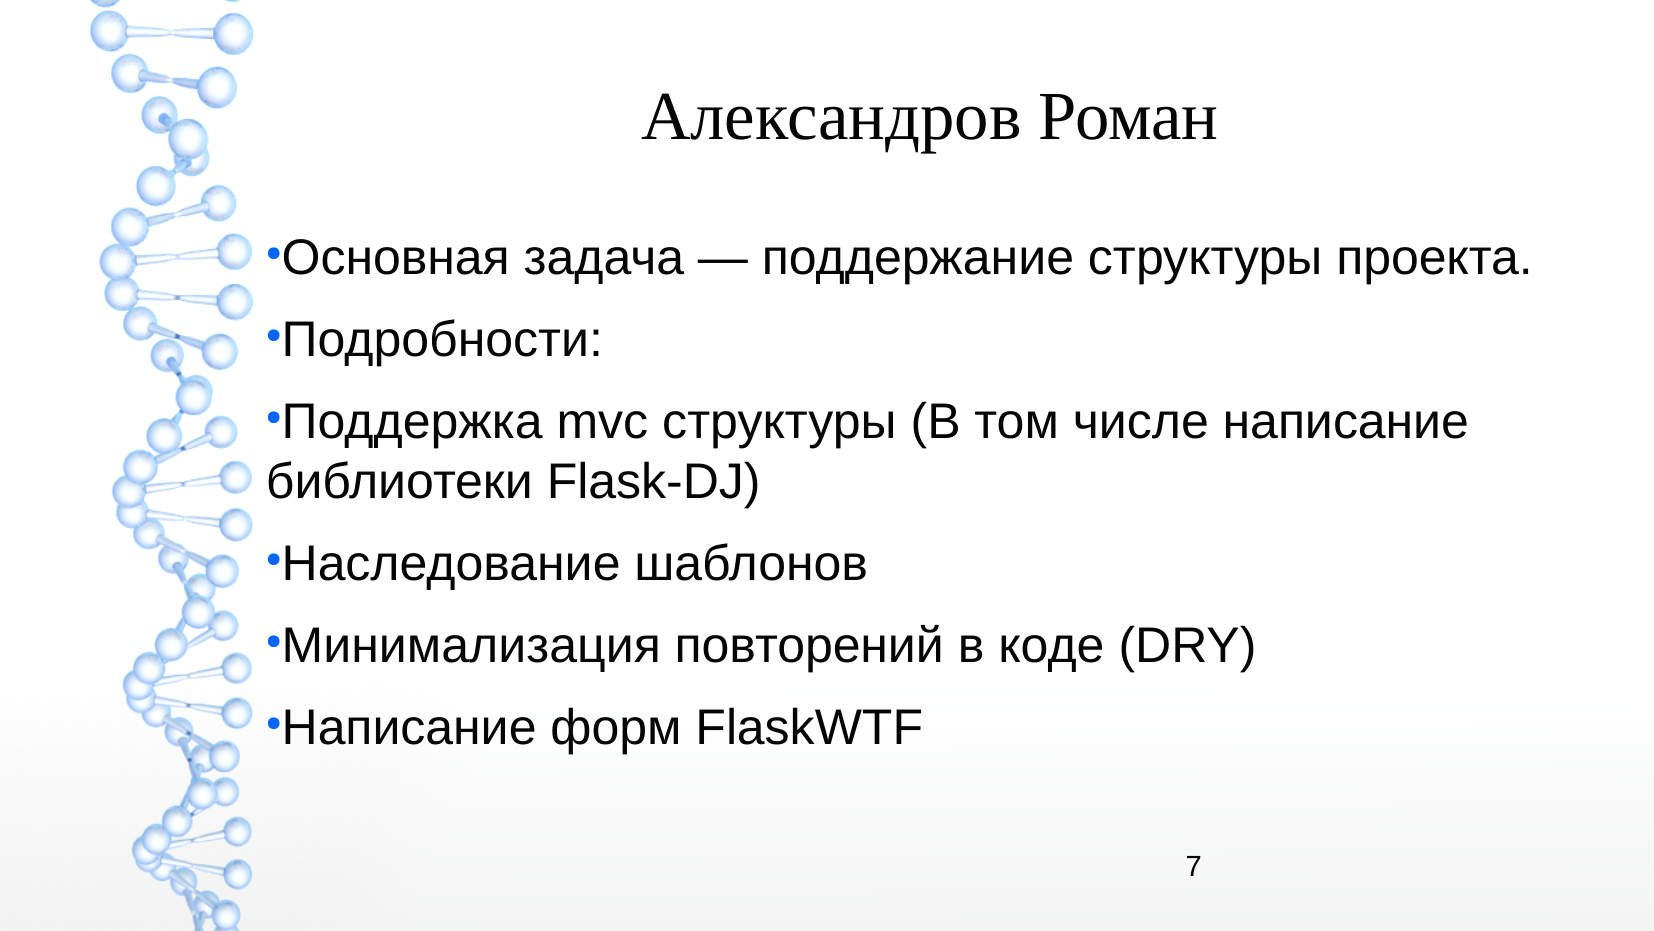

# Александров Роман
Основная задача — поддержание структуры проекта.
Подробности:
Поддержка mvc структуры (В том числе написание библиотеки Flask-DJ)
Наследование шаблонов
Минимализация повторений в коде (DRY)
Написание форм FlaskWTF